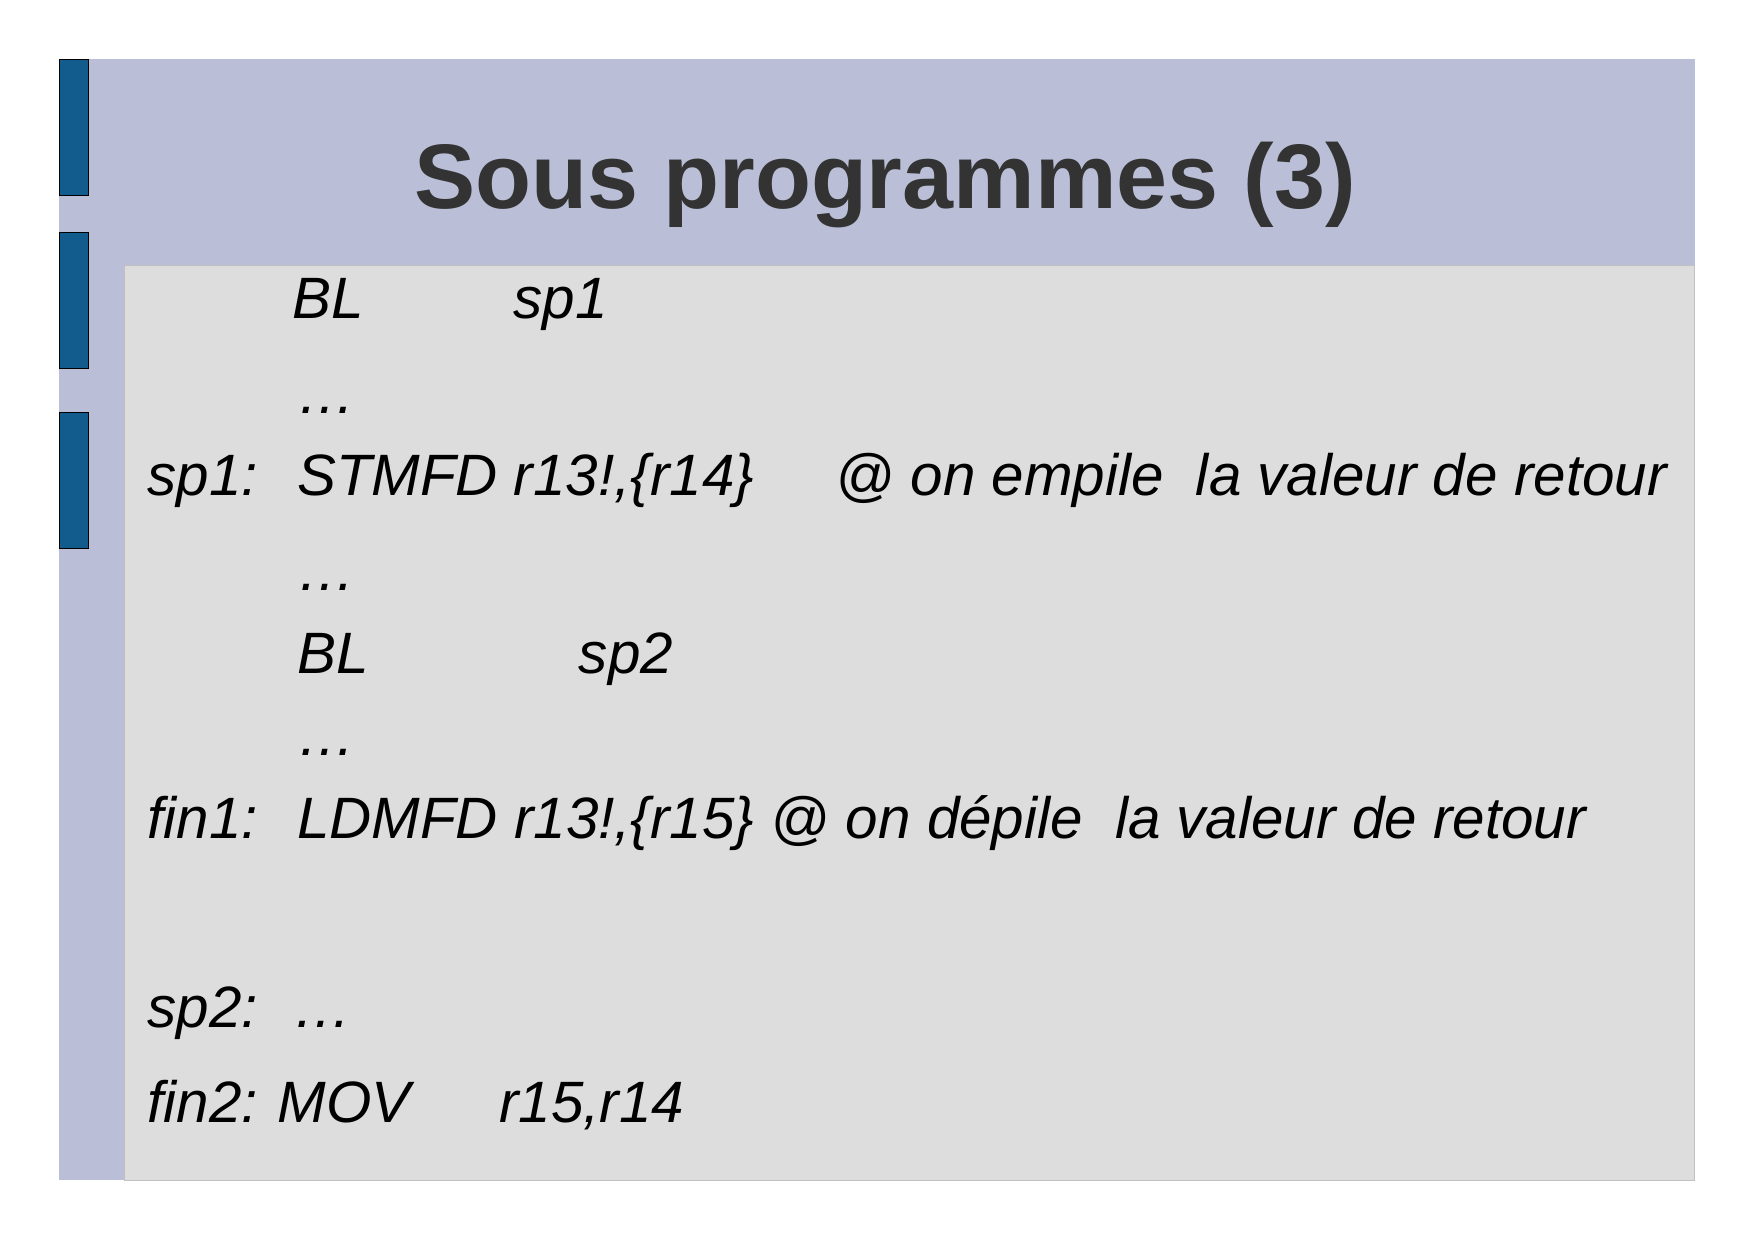

# Sous programmes (3)
 	BL			sp1
…
sp1:	STMFD r13!,{r14} @ on empile la valeur de retour
…
BL		sp2
…
fin1:	LDMFD r13!,{r15} @ on dépile la valeur de retour
sp2:	 …
fin2:	MOV		r15,r14